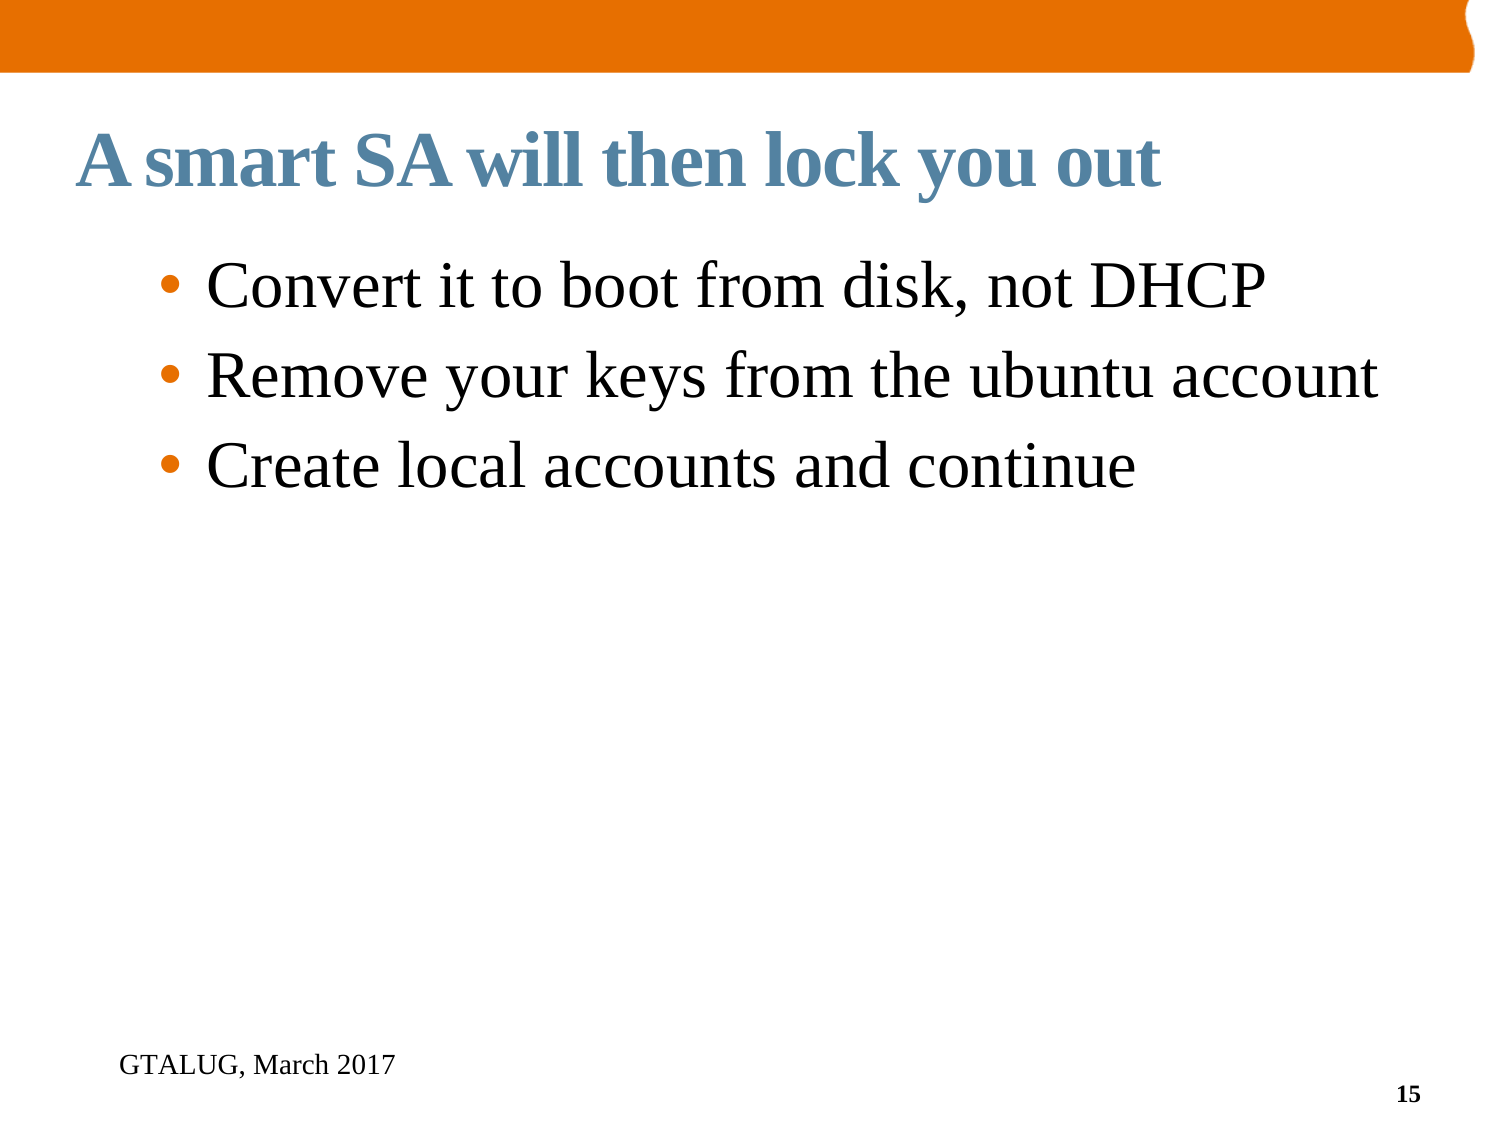

# A smart SA will then lock you out
Convert it to boot from disk, not DHCP
Remove your keys from the ubuntu account
Create local accounts and continue